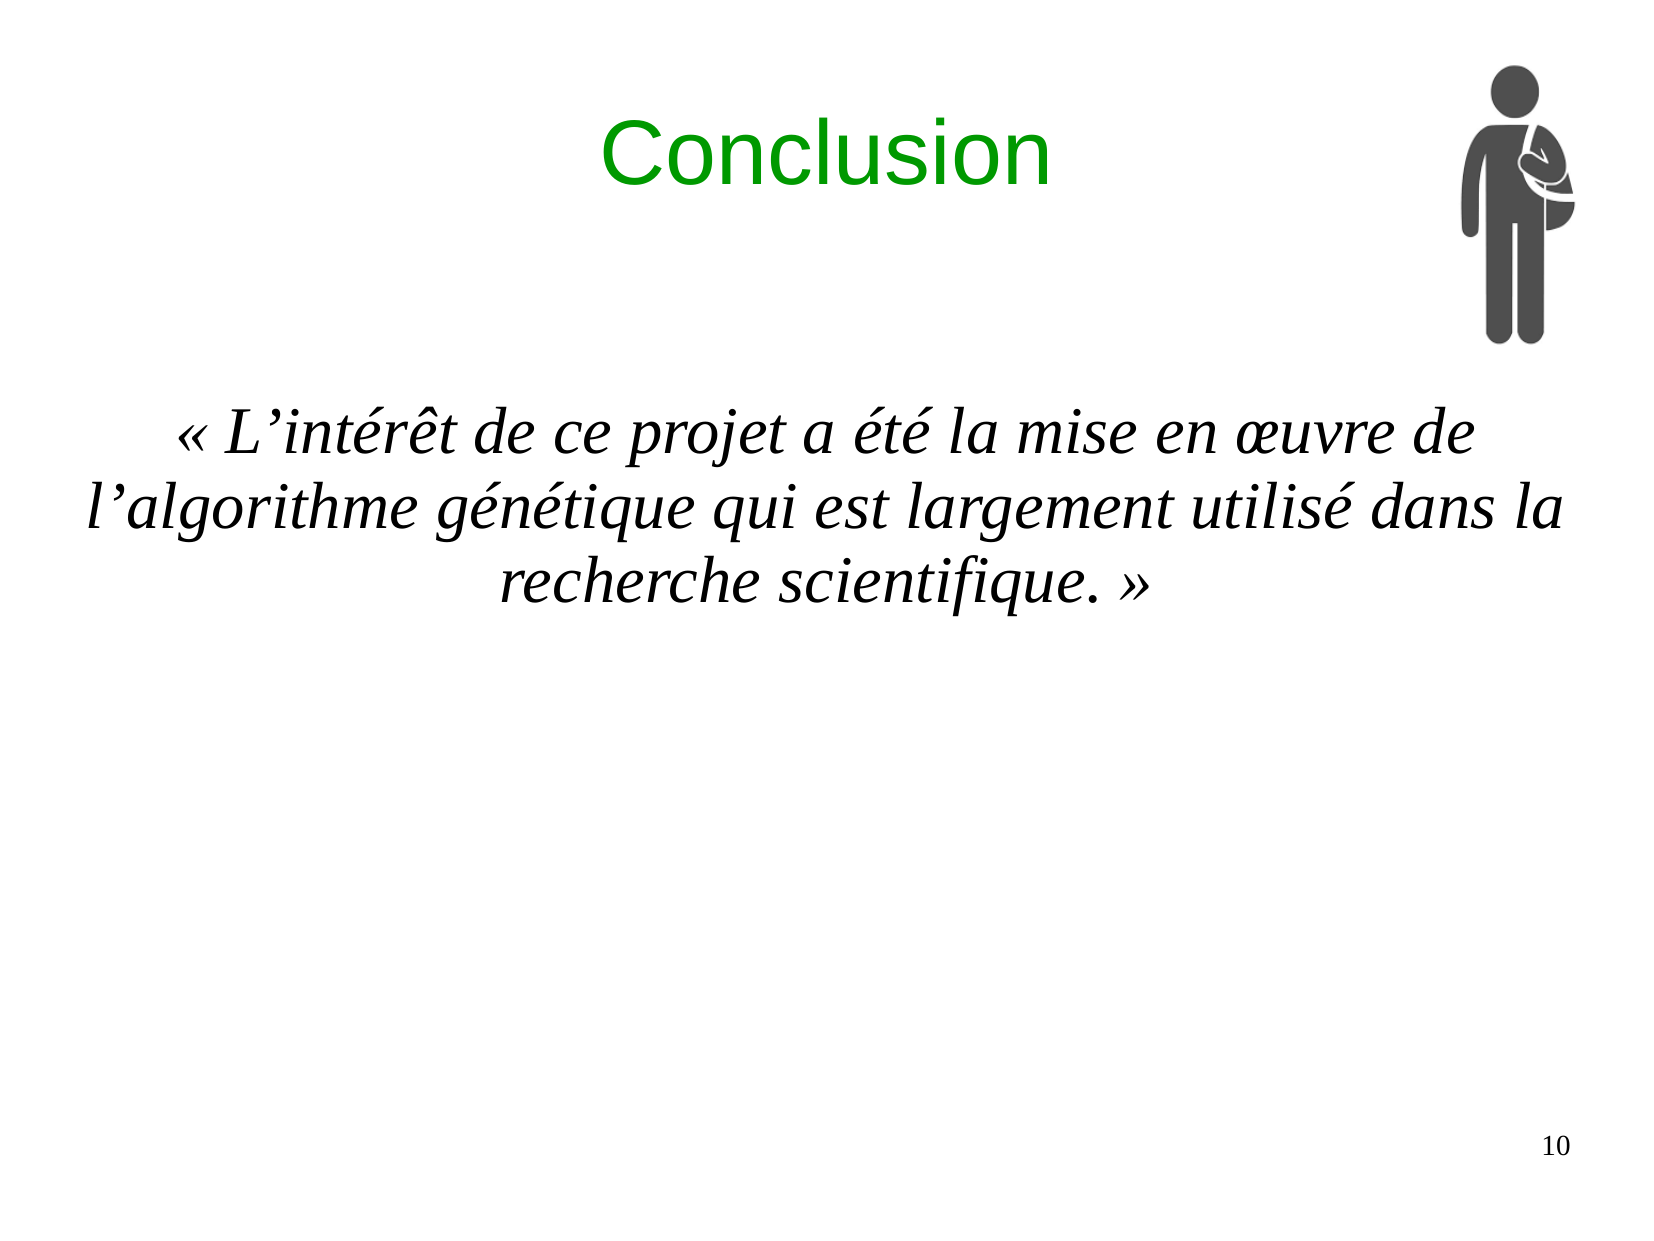

# Conclusion
« L’intérêt de ce projet a été la mise en œuvre de l’algorithme génétique qui est largement utilisé dans la recherche scientifique. »
10